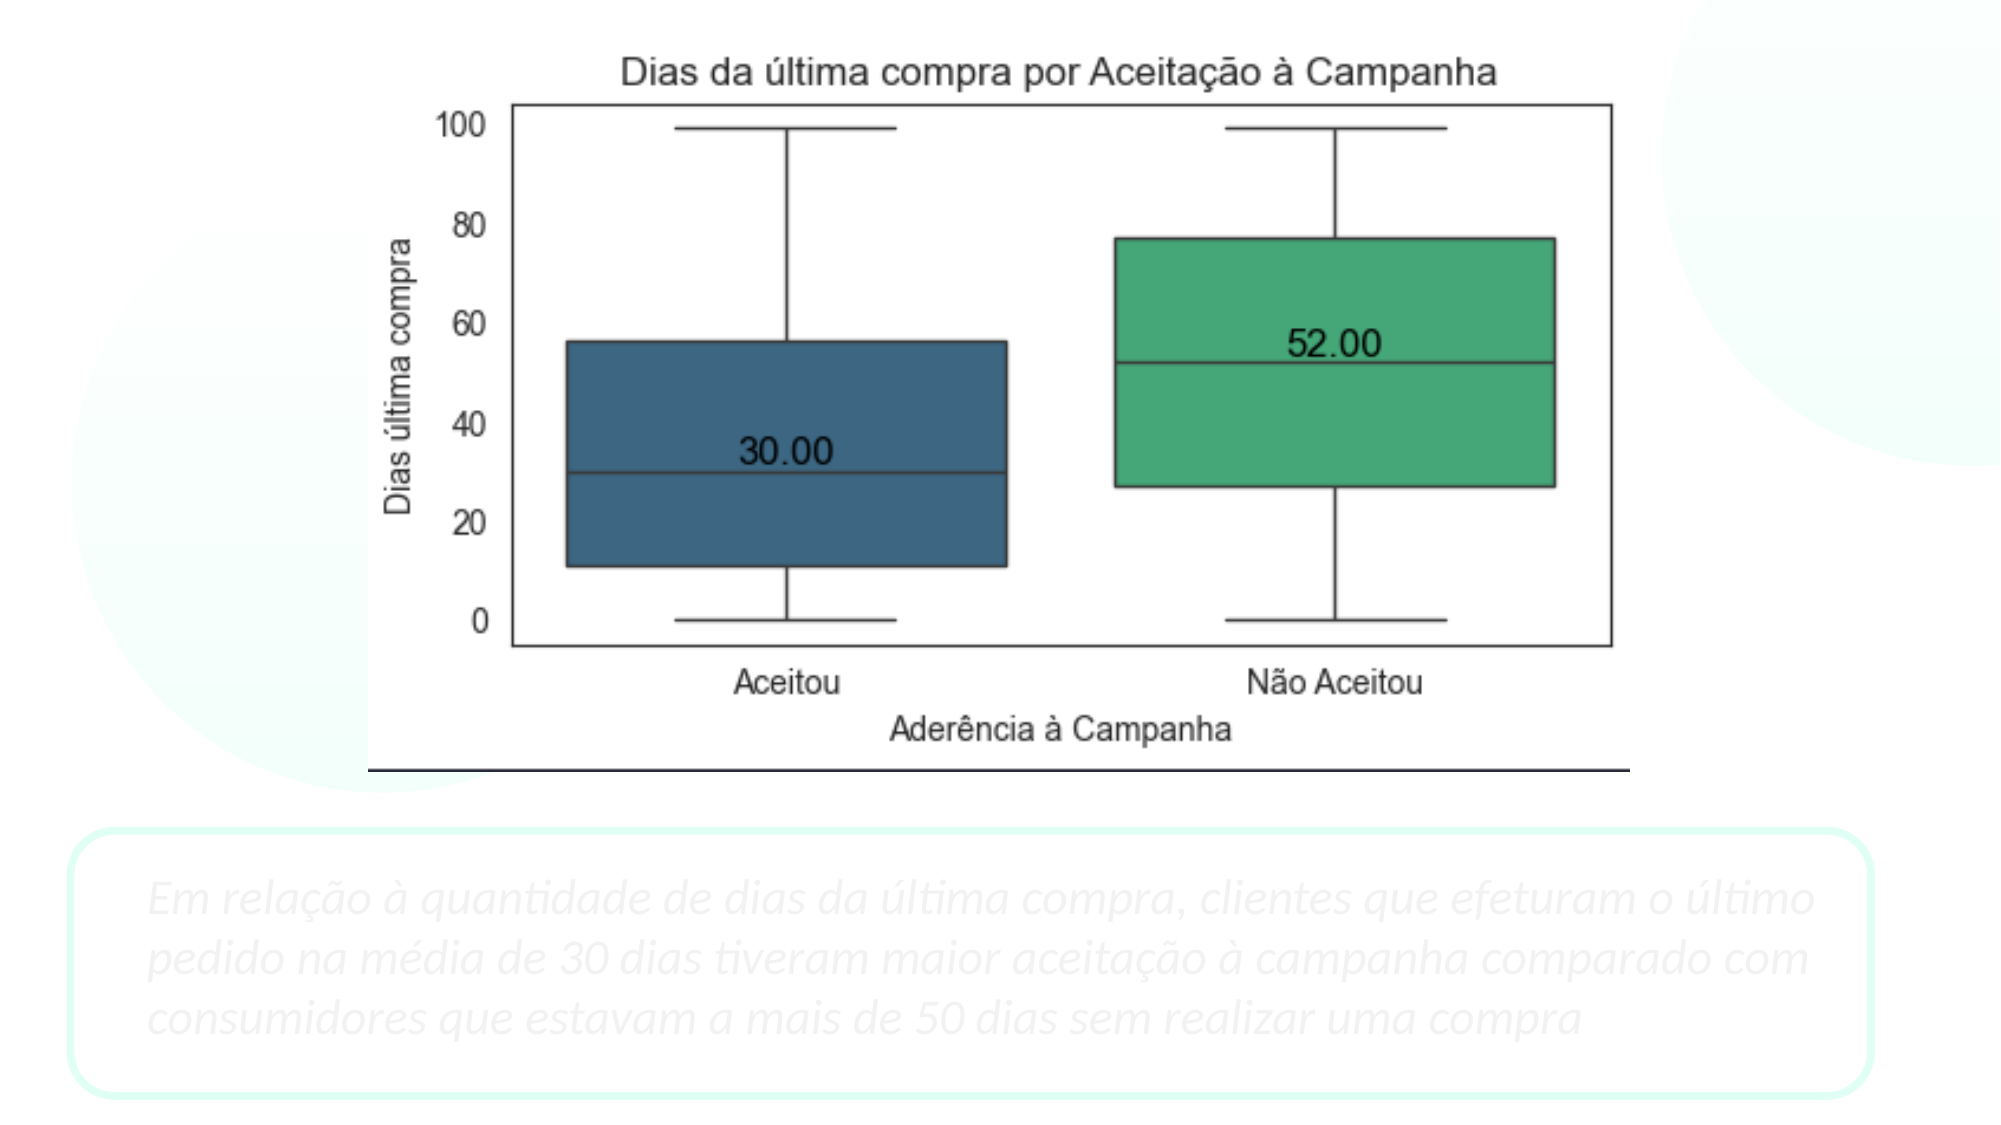

Em relação à quantidade de dias da última compra, clientes que efeturam o último pedido na média de 30 dias tiveram maior aceitação à campanha comparado com consumidores que estavam a mais de 50 dias sem realizar uma compra